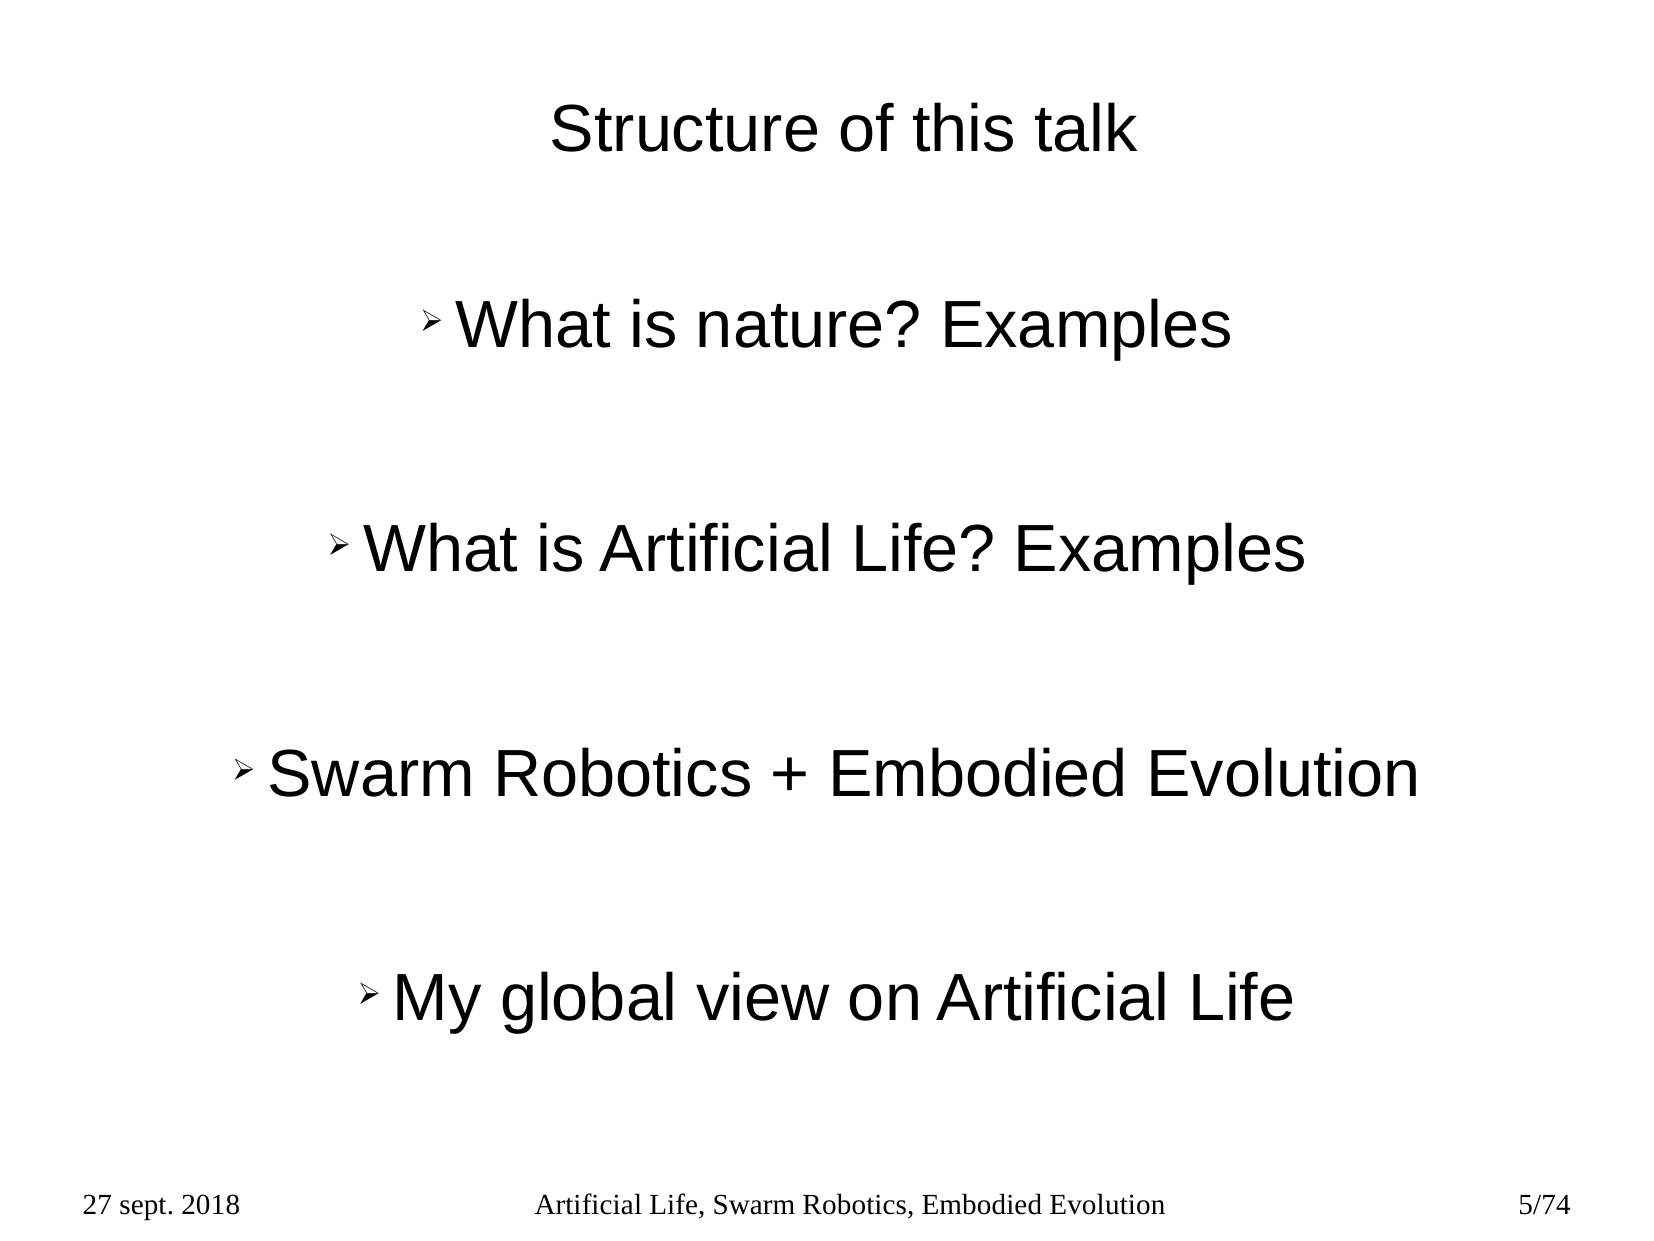

# Structure of this talk
What is nature? Examples
What is Artificial Life? Examples
Swarm Robotics + Embodied Evolution
My global view on Artificial Life
27 sept. 2018
Artificial Life, Swarm Robotics, Embodied Evolution
5